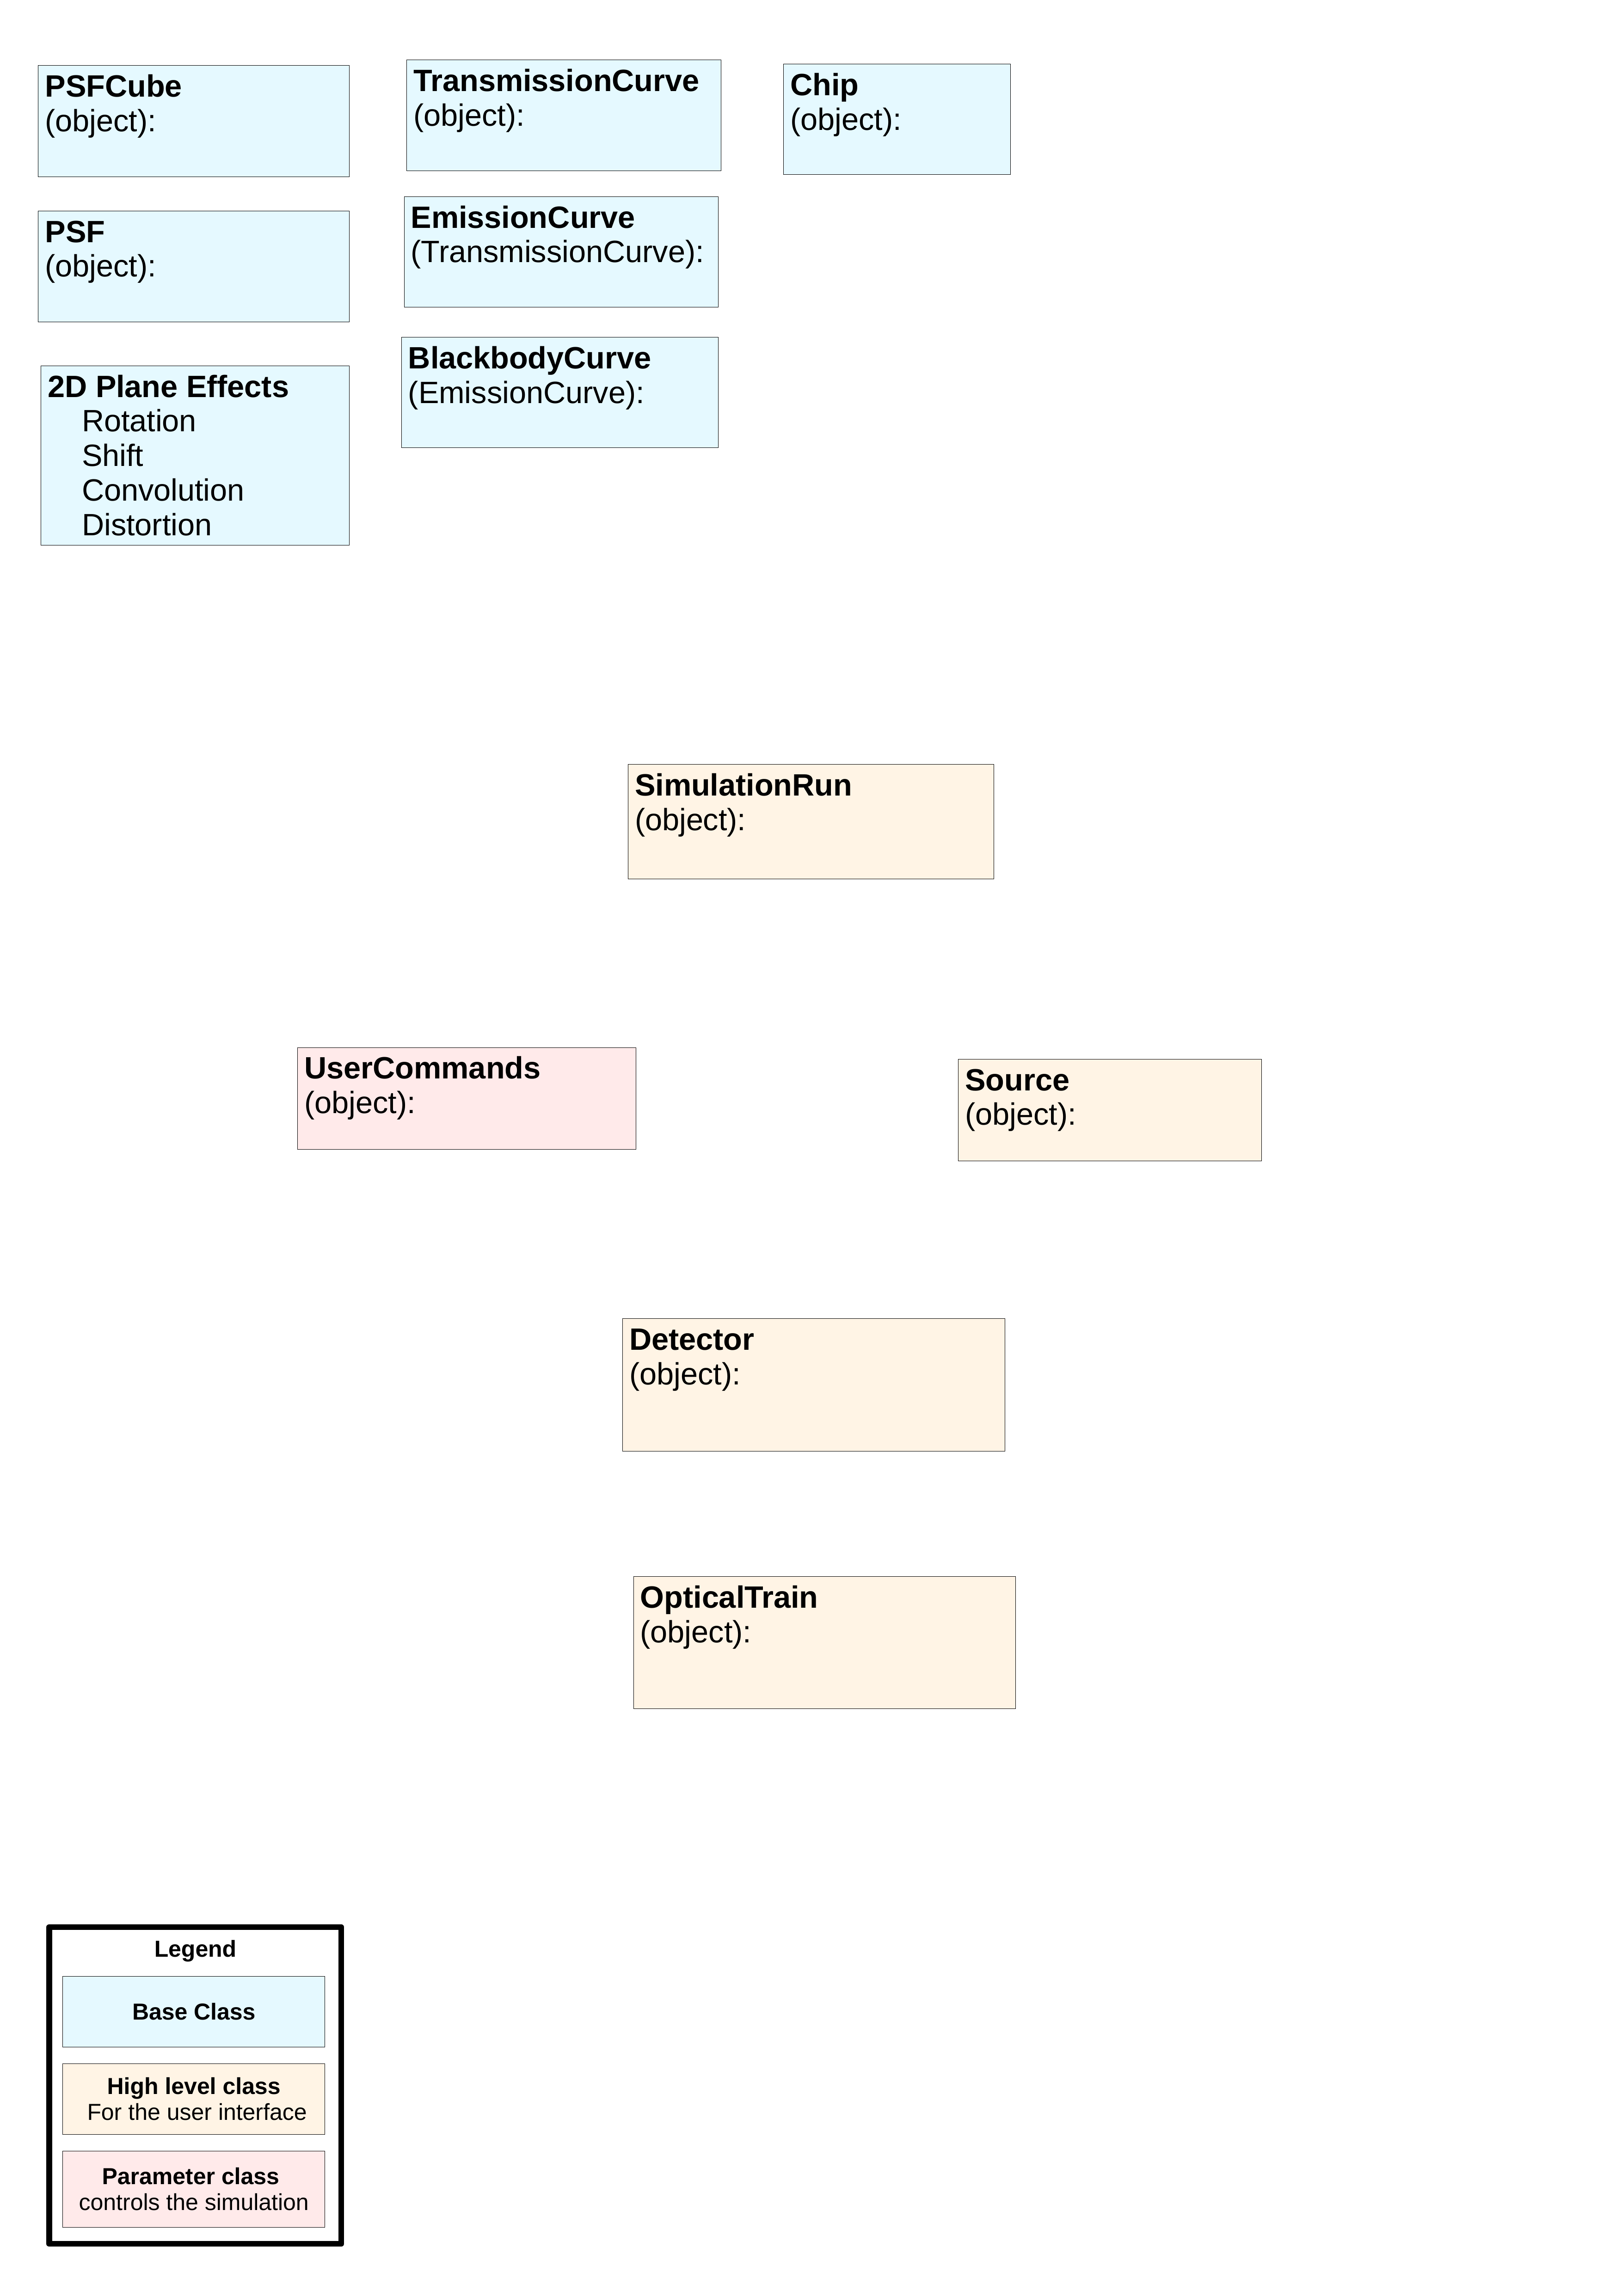

TransmissionCurve
(object):
Chip
(object):
PSFCube
(object):
EmissionCurve
(TransmissionCurve):
PSF
(object):
BlackbodyCurve
(EmissionCurve):
2D Plane Effects
	Rotation
	Shift
	Convolution
	Distortion
SimulationRun
(object):
UserCommands
(object):
Source
(object):
Detector
(object):
OpticalTrain
(object):
Legend
Base Class
High level class
 For the user interface
Parameter class
controls the simulation